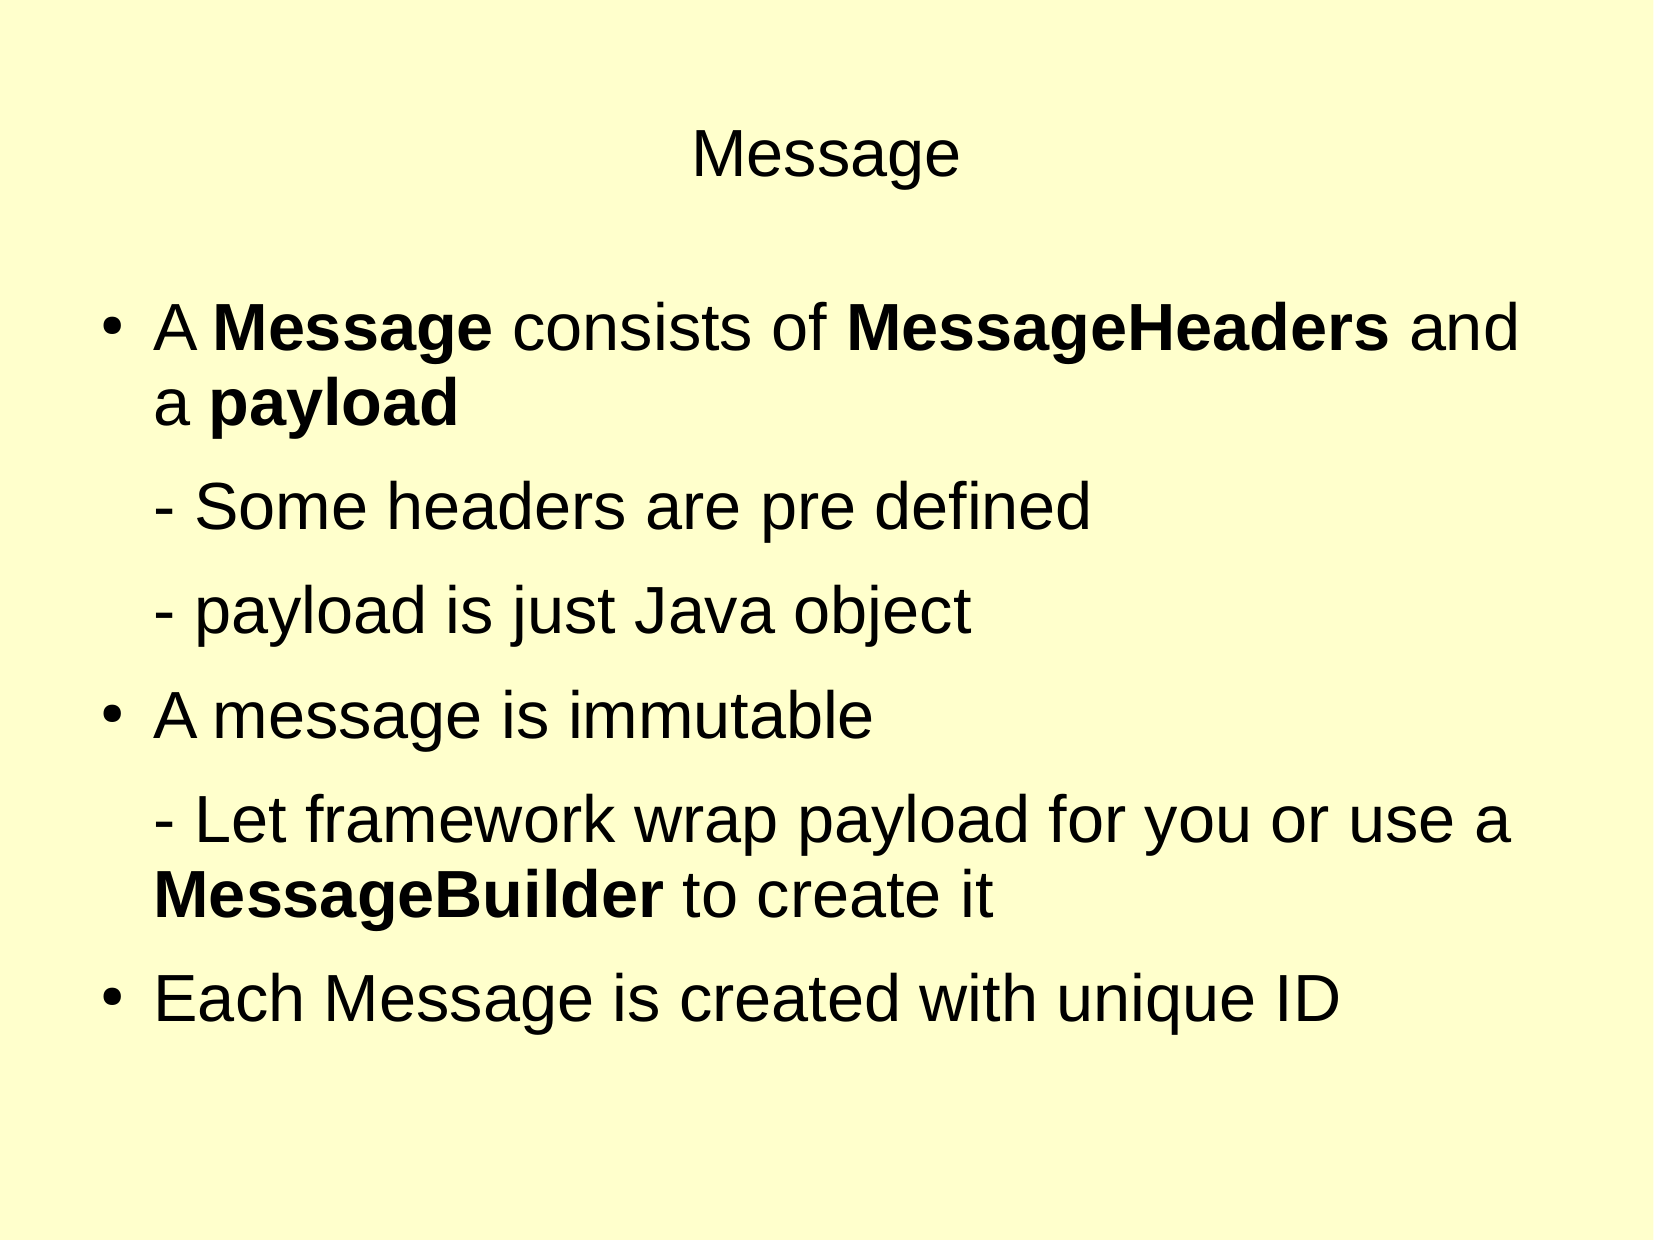

# Message
A Message consists of MessageHeaders and a payload
- Some headers are pre defined
- payload is just Java object
A message is immutable
- Let framework wrap payload for you or use a MessageBuilder to create it
Each Message is created with unique ID